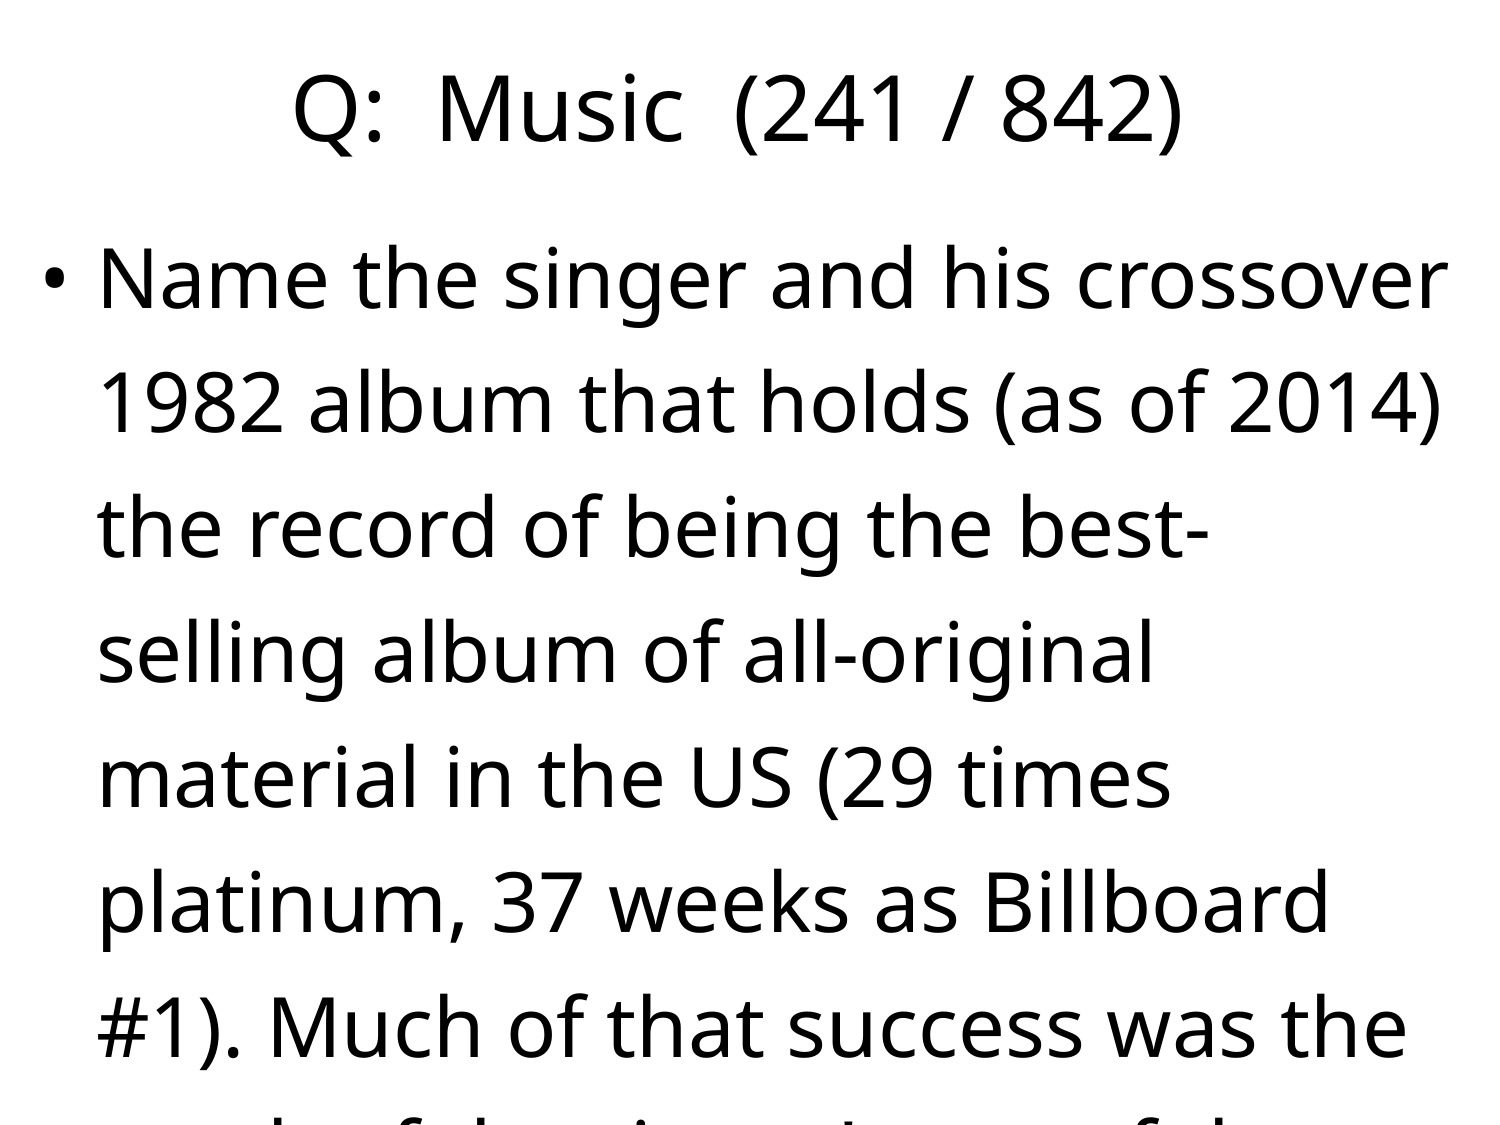

# Q: Music (241 / 842)
Name the singer and his crossover 1982 album that holds (as of 2014) the record of being the best-selling album of all-original material in the US (29 times platinum, 37 weeks as Billboard #1). Much of that success was the result of the singer's use of the MTV music video.